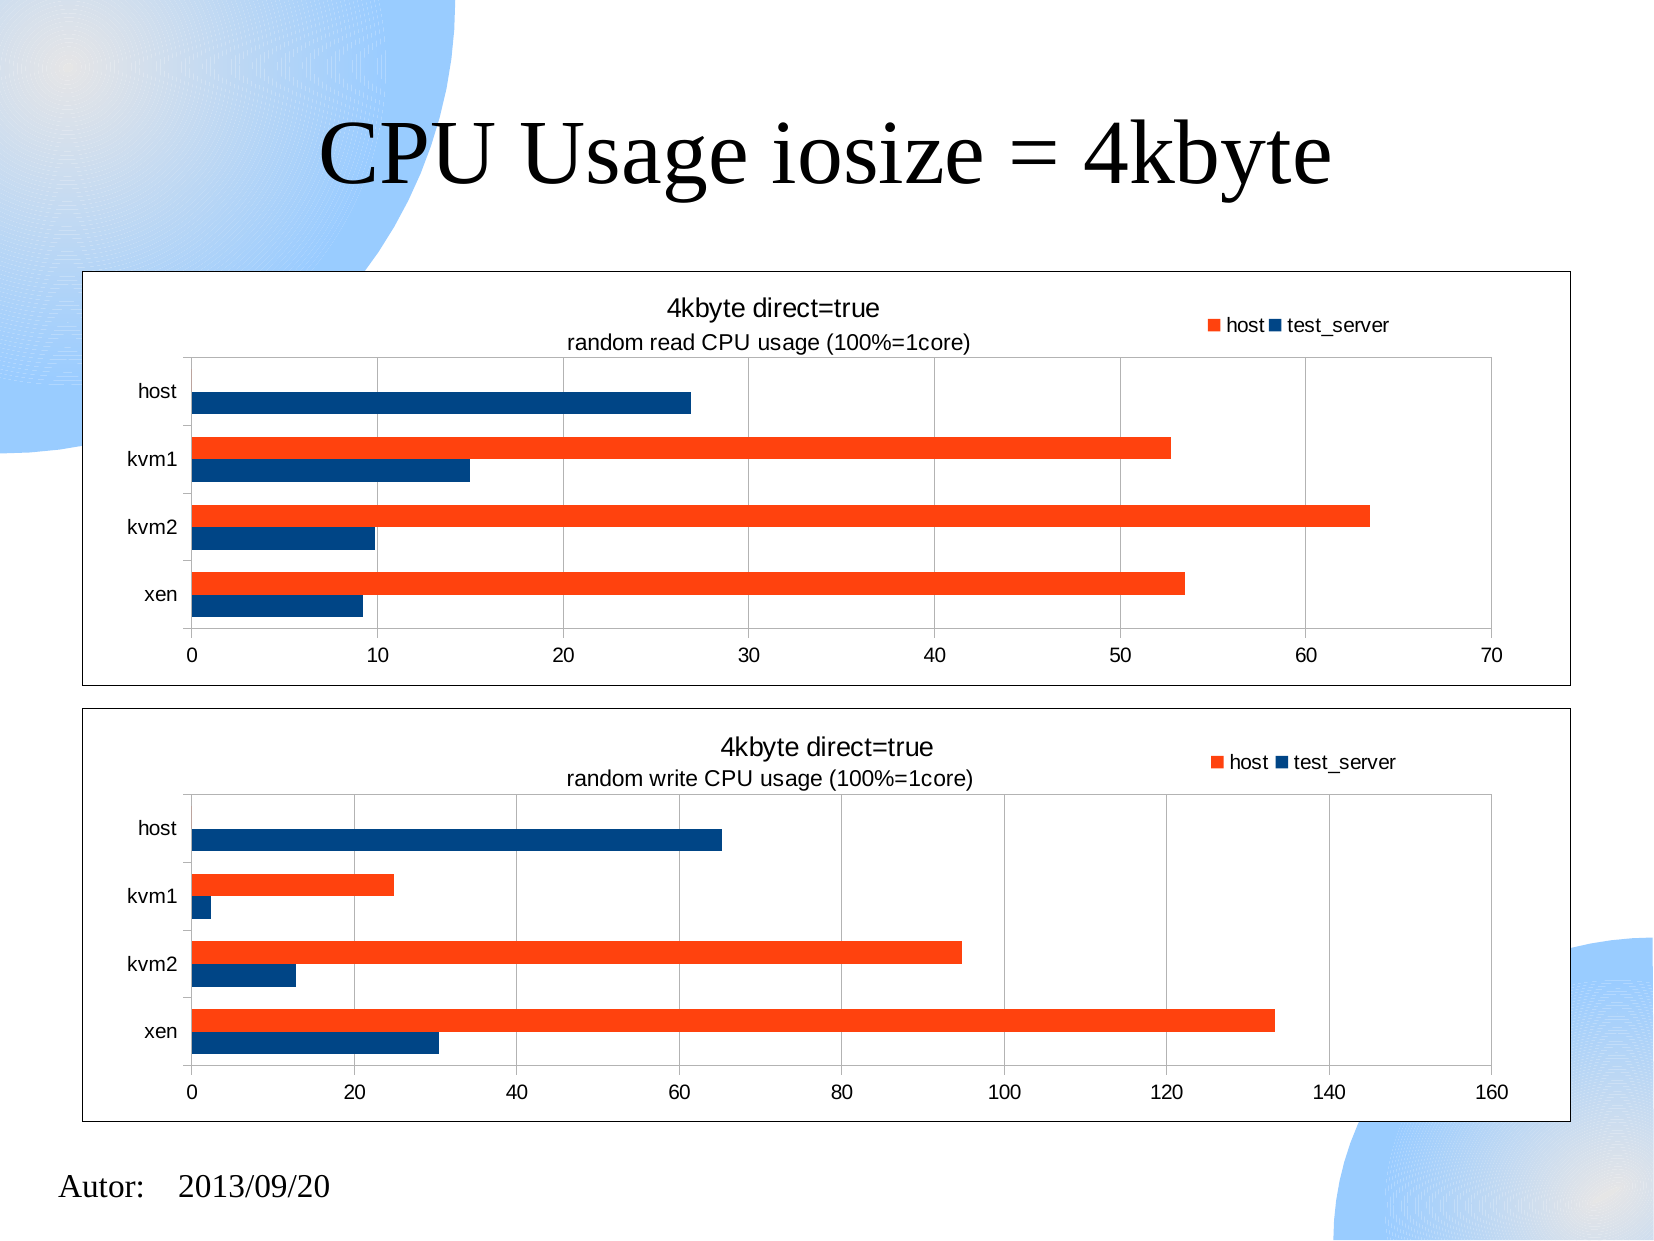

# CPU Usage iosize = 4kbyte
### Chart: 4kbyte direct=true
random read CPU usage (100%=1core)
| Category | test_server | host |
|---|---|---|
| xen | 9.24 | 53.475 |
| kvm2 | 9.85 | 63.4756756757 |
| kvm1 | 15.0 | 52.75625 |
| host | 26.87 | 0.0 |
### Chart: 4kbyte direct=true
random write CPU usage (100%=1core)
| Category | test_server | host |
|---|---|---|
| xen | 30.42 | 133.357142857 |
| kvm2 | 12.86 | 94.8615384615 |
| kvm1 | 2.39 | 24.8916666667 |
| host | 65.3 | 0.0 |